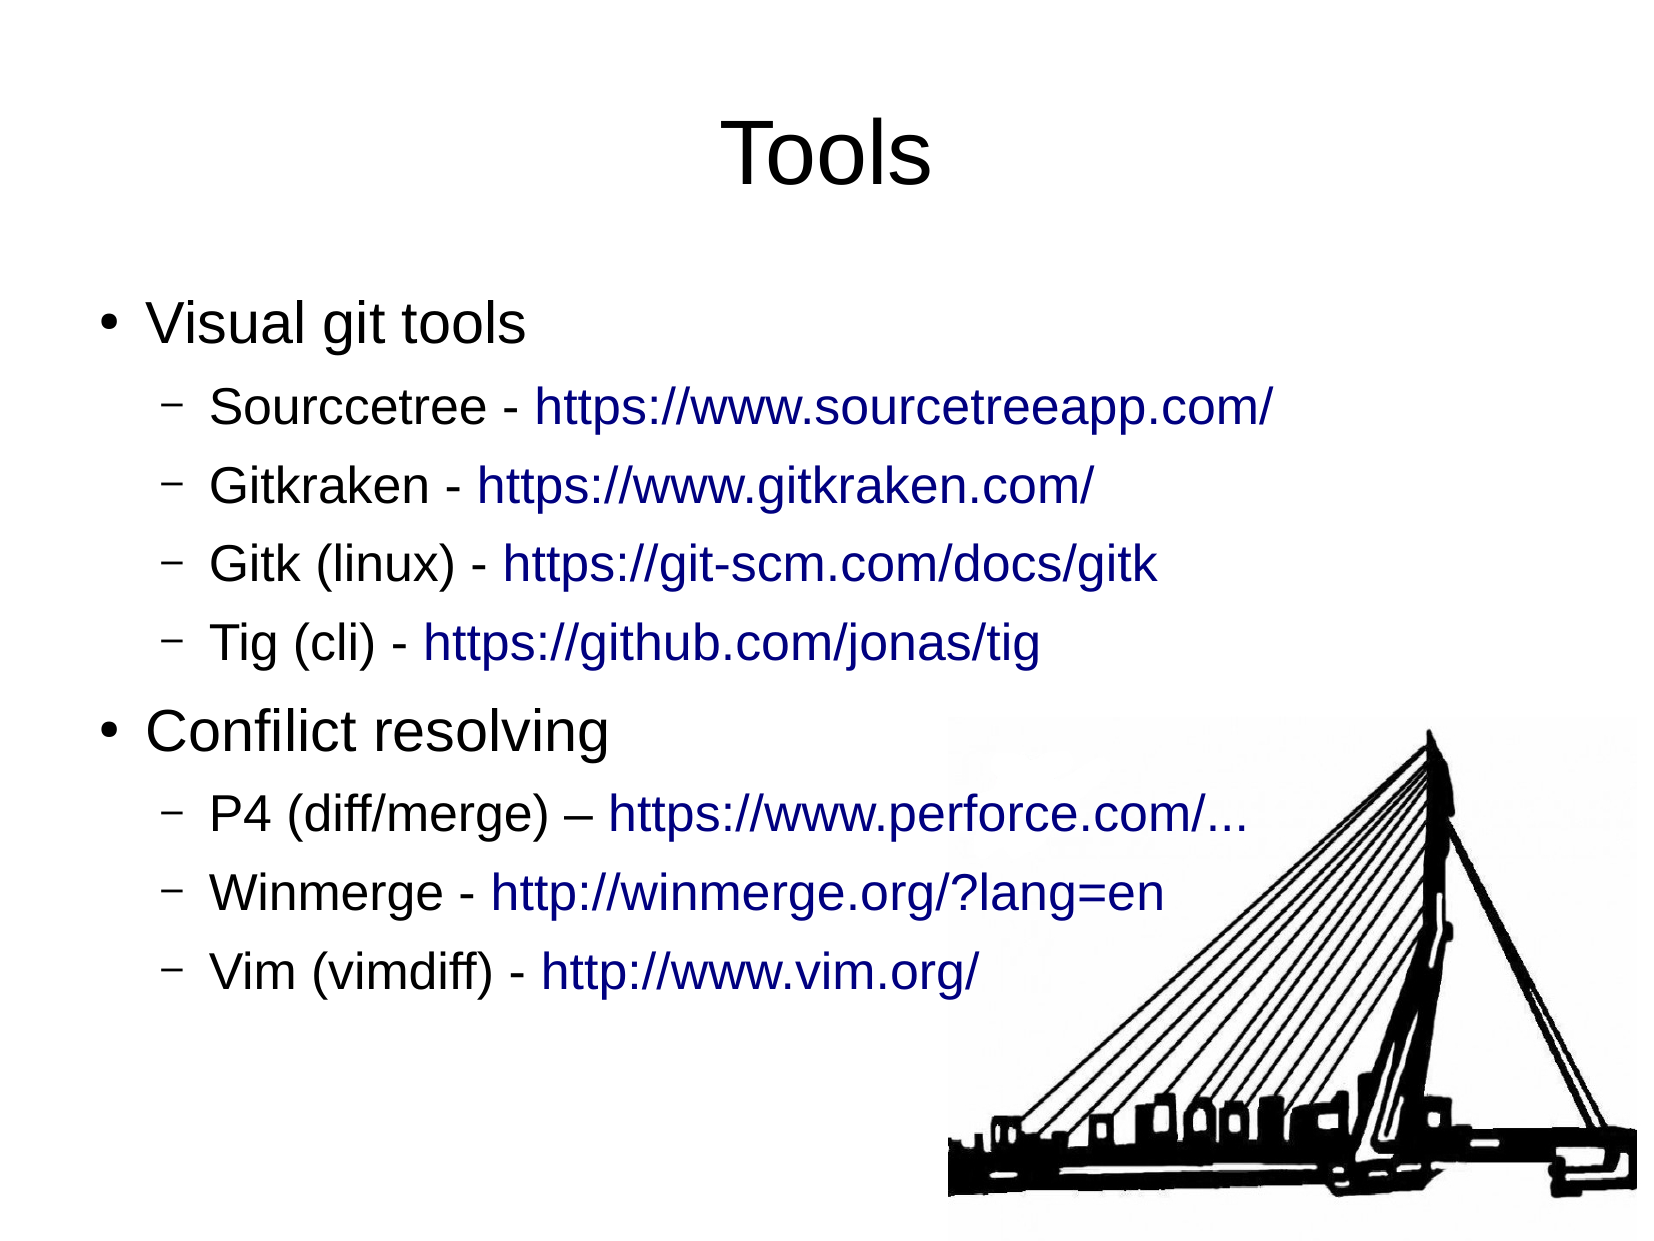

# Tools
Visual git tools
Sourccetree - https://www.sourcetreeapp.com/
Gitkraken - https://www.gitkraken.com/
Gitk (linux) - https://git-scm.com/docs/gitk
Tig (cli) - https://github.com/jonas/tig
Confilict resolving
P4 (diff/merge) – https://www.perforce.com/...
Winmerge - http://winmerge.org/?lang=en
Vim (vimdiff) - http://www.vim.org/